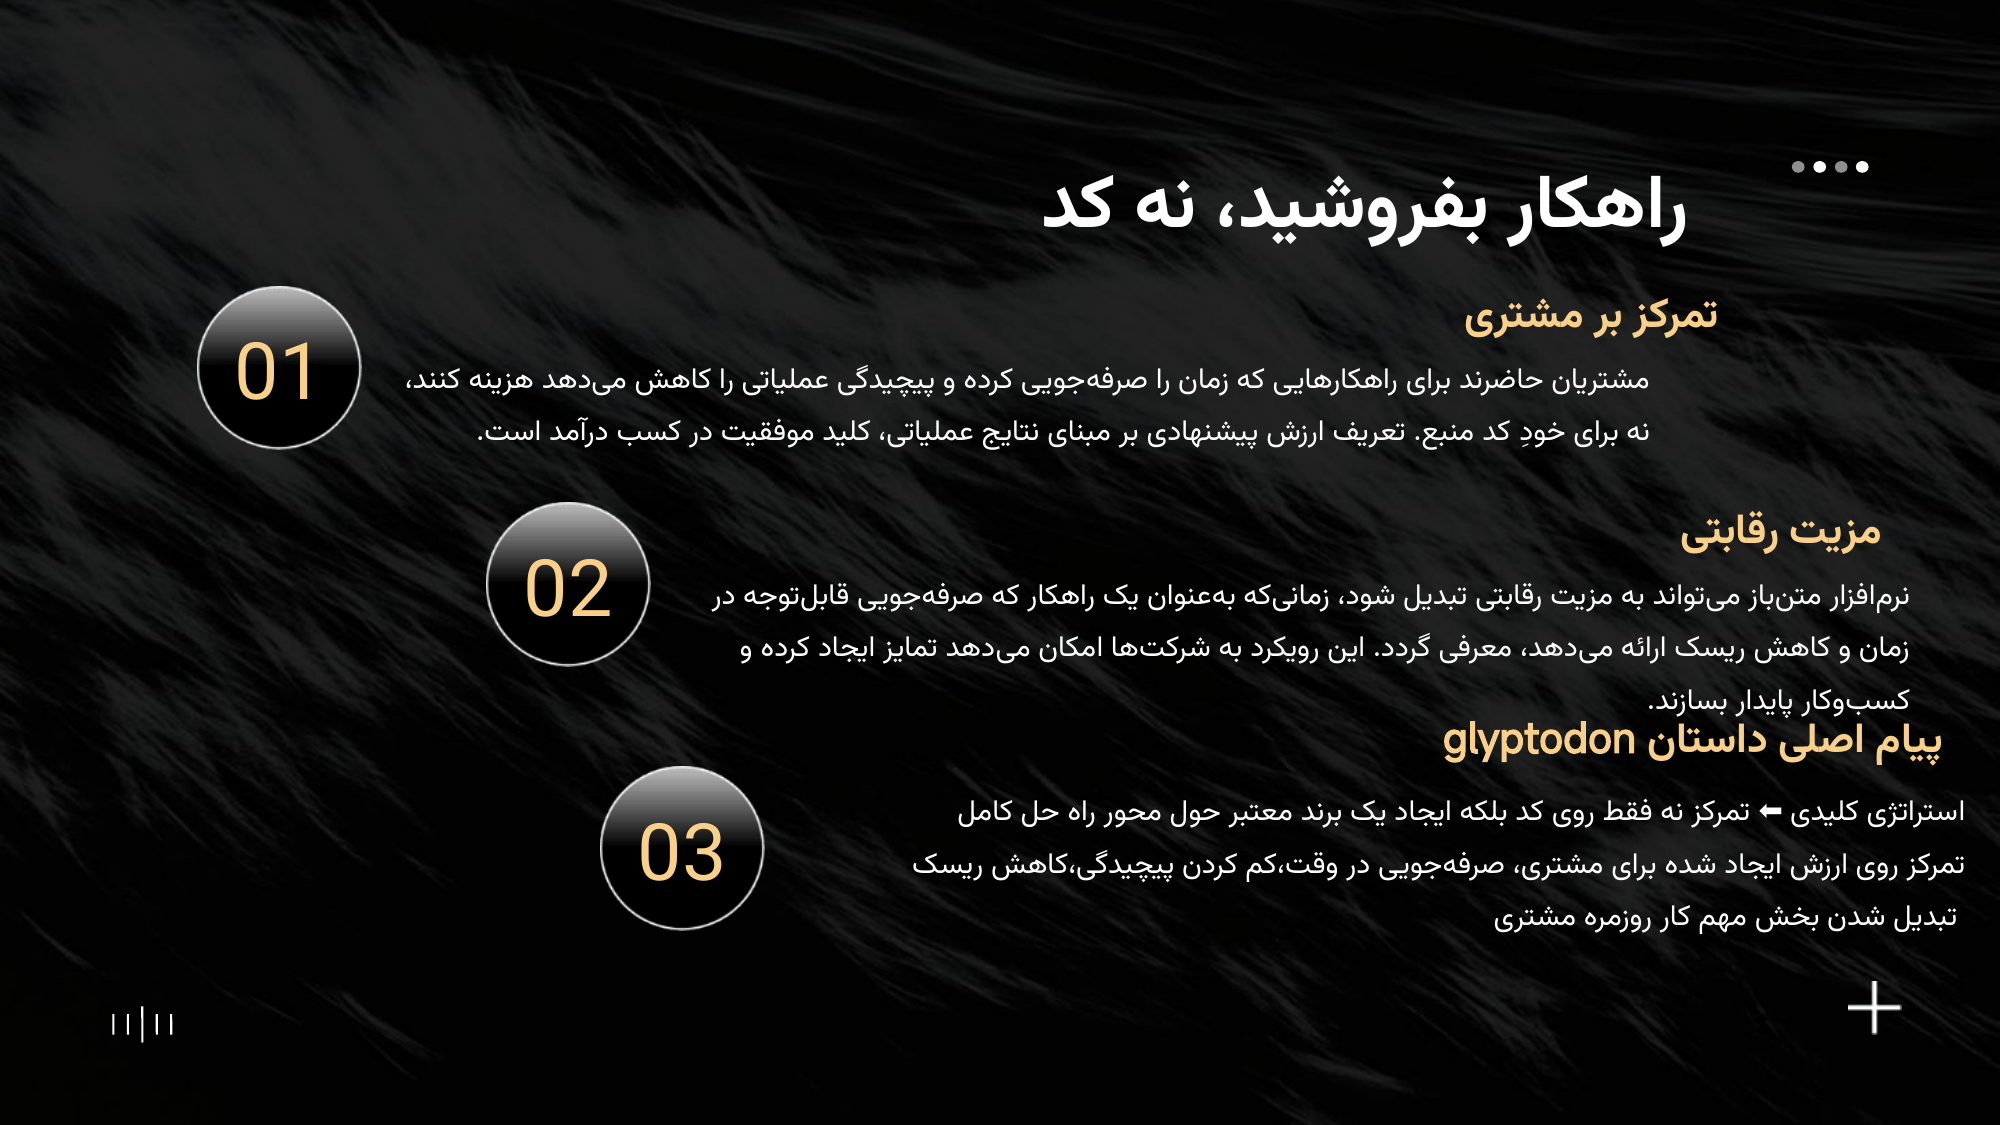

راهکار بفروشید، نه کد
تمرکز بر مشتری
01
مشتریان حاضرند برای راهکارهایی که زمان را صرفه‌جویی کرده و پیچیدگی عملیاتی را کاهش می‌دهد هزینه کنند، نه برای خودِ کد منبع. تعریف ارزش پیشنهادی بر مبنای نتایج عملیاتی، کلید موفقیت در کسب درآمد است.
مزیت رقابتی
02
نرم‌افزار متن‌باز می‌تواند به مزیت رقابتی تبدیل شود، زمانی‌که به‌عنوان یک راهکار که صرفه‌جویی قابل‌توجه در زمان و کاهش ریسک ارائه می‌دهد، معرفی گردد. این رویکرد به شرکت‌ها امکان می‌دهد تمایز ایجاد کرده و کسب‌وکار پایدار بسازند.
پیام اصلی داستان glyptodon
استراتژی کلیدی ⬅️ تمرکز نه فقط روی کد بلکه ایجاد یک برند معتبر حول محور راه حل کامل
تمرکز روی ارزش ایجاد شده برای مشتری، صرفه‌جویی در وقت،کم کردن پیچیدگی،کاهش ریسک
 تبدیل شدن بخش مهم کار روزمره مشتری
03